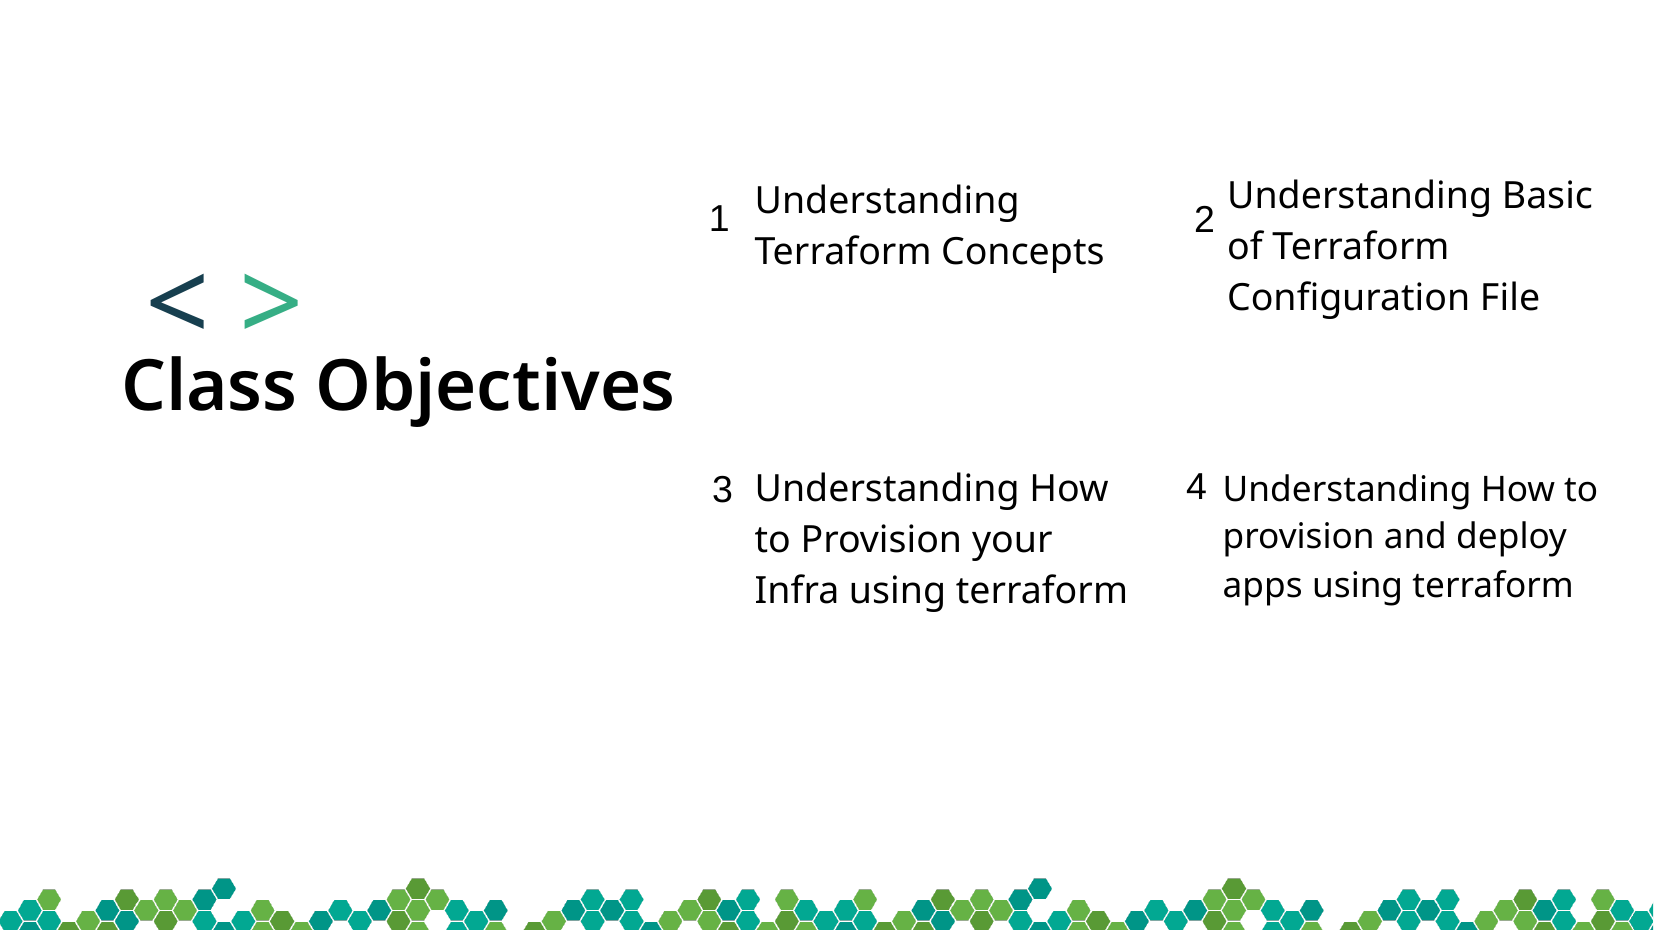

Understanding Basic of Terraform Configuration File
Understanding Terraform Concepts
1
2
< >
Class Objectives
4
# Understanding How to Provision your Infra using terraform
3
Understanding How to provision and deploy apps using terraform